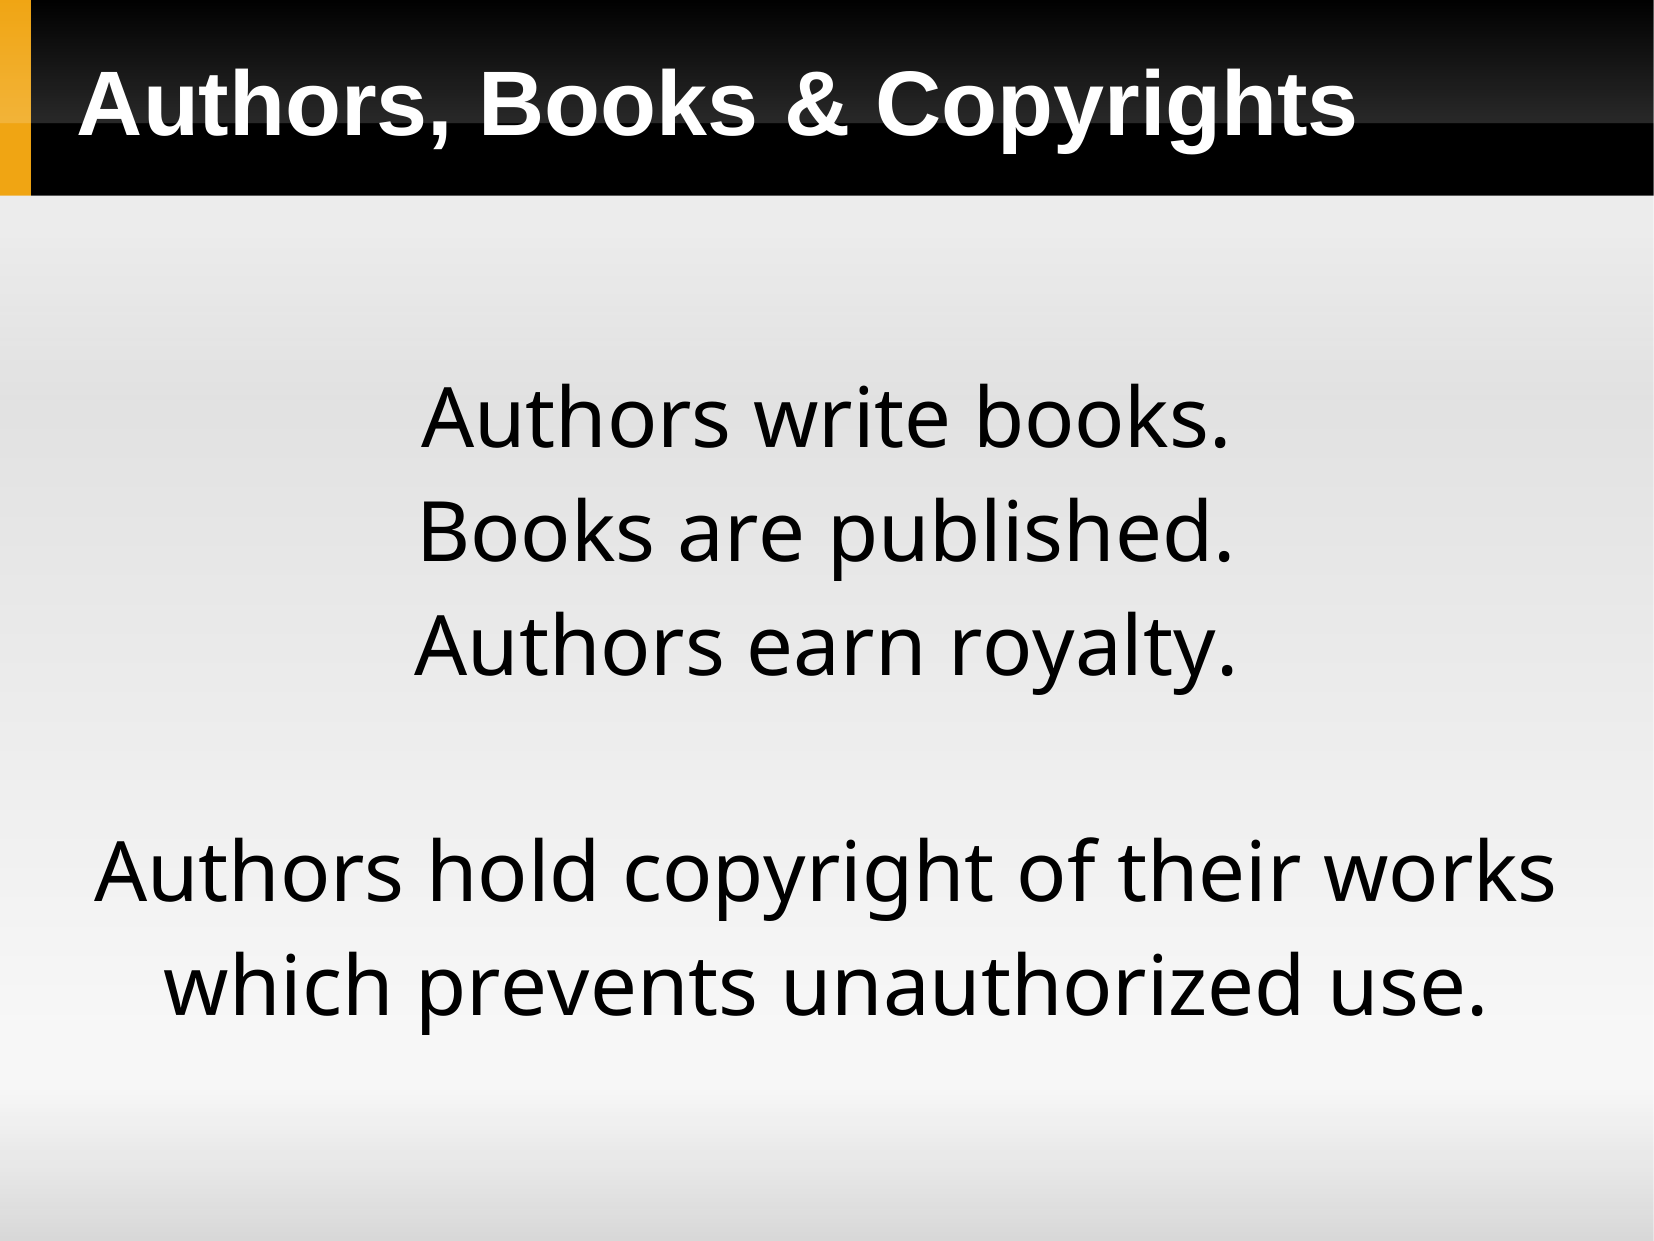

# Authors, Books & Copyrights
Authors write books.
Books are published.
Authors earn royalty.
Authors hold copyright of their works which prevents unauthorized use.